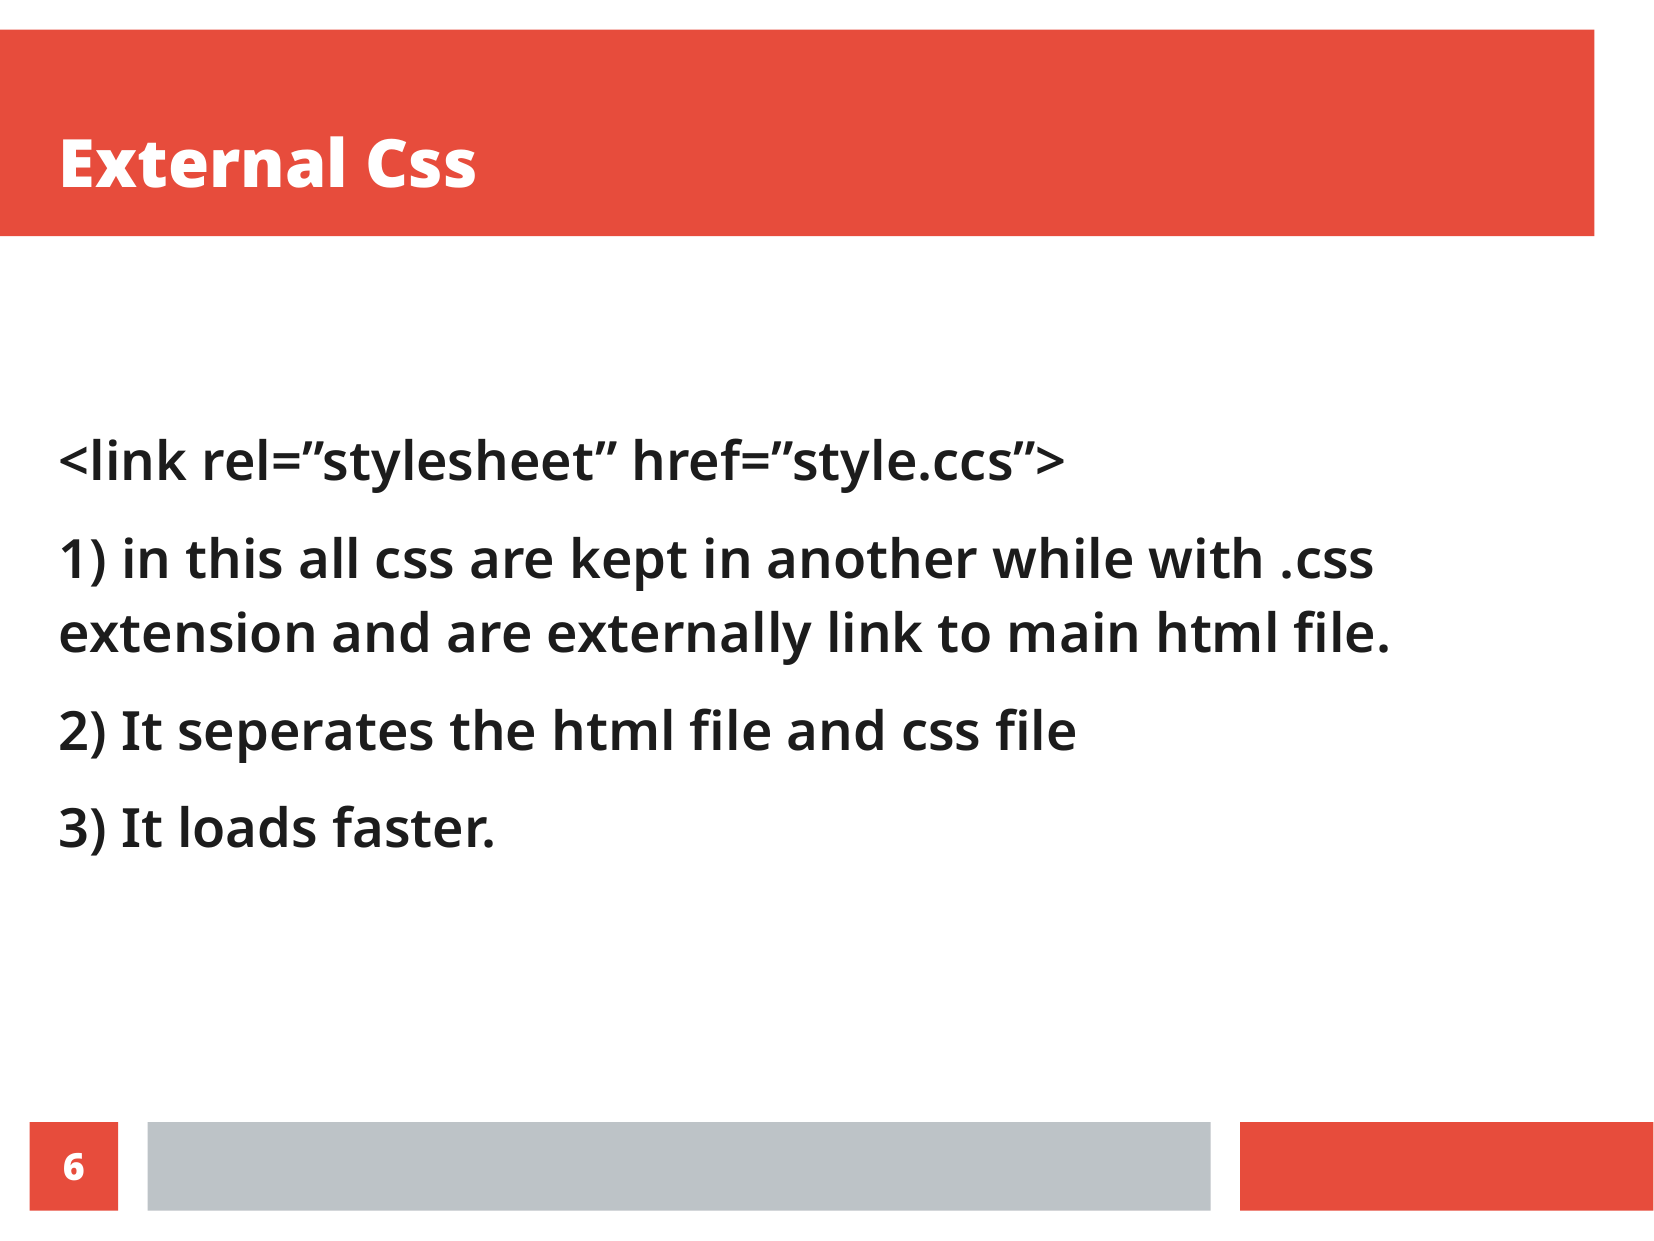

# External Css
<link rel=”stylesheet” href=”style.ccs”>
1) in this all css are kept in another while with .css extension and are externally link to main html file.
2) It seperates the html file and css file
3) It loads faster.
6